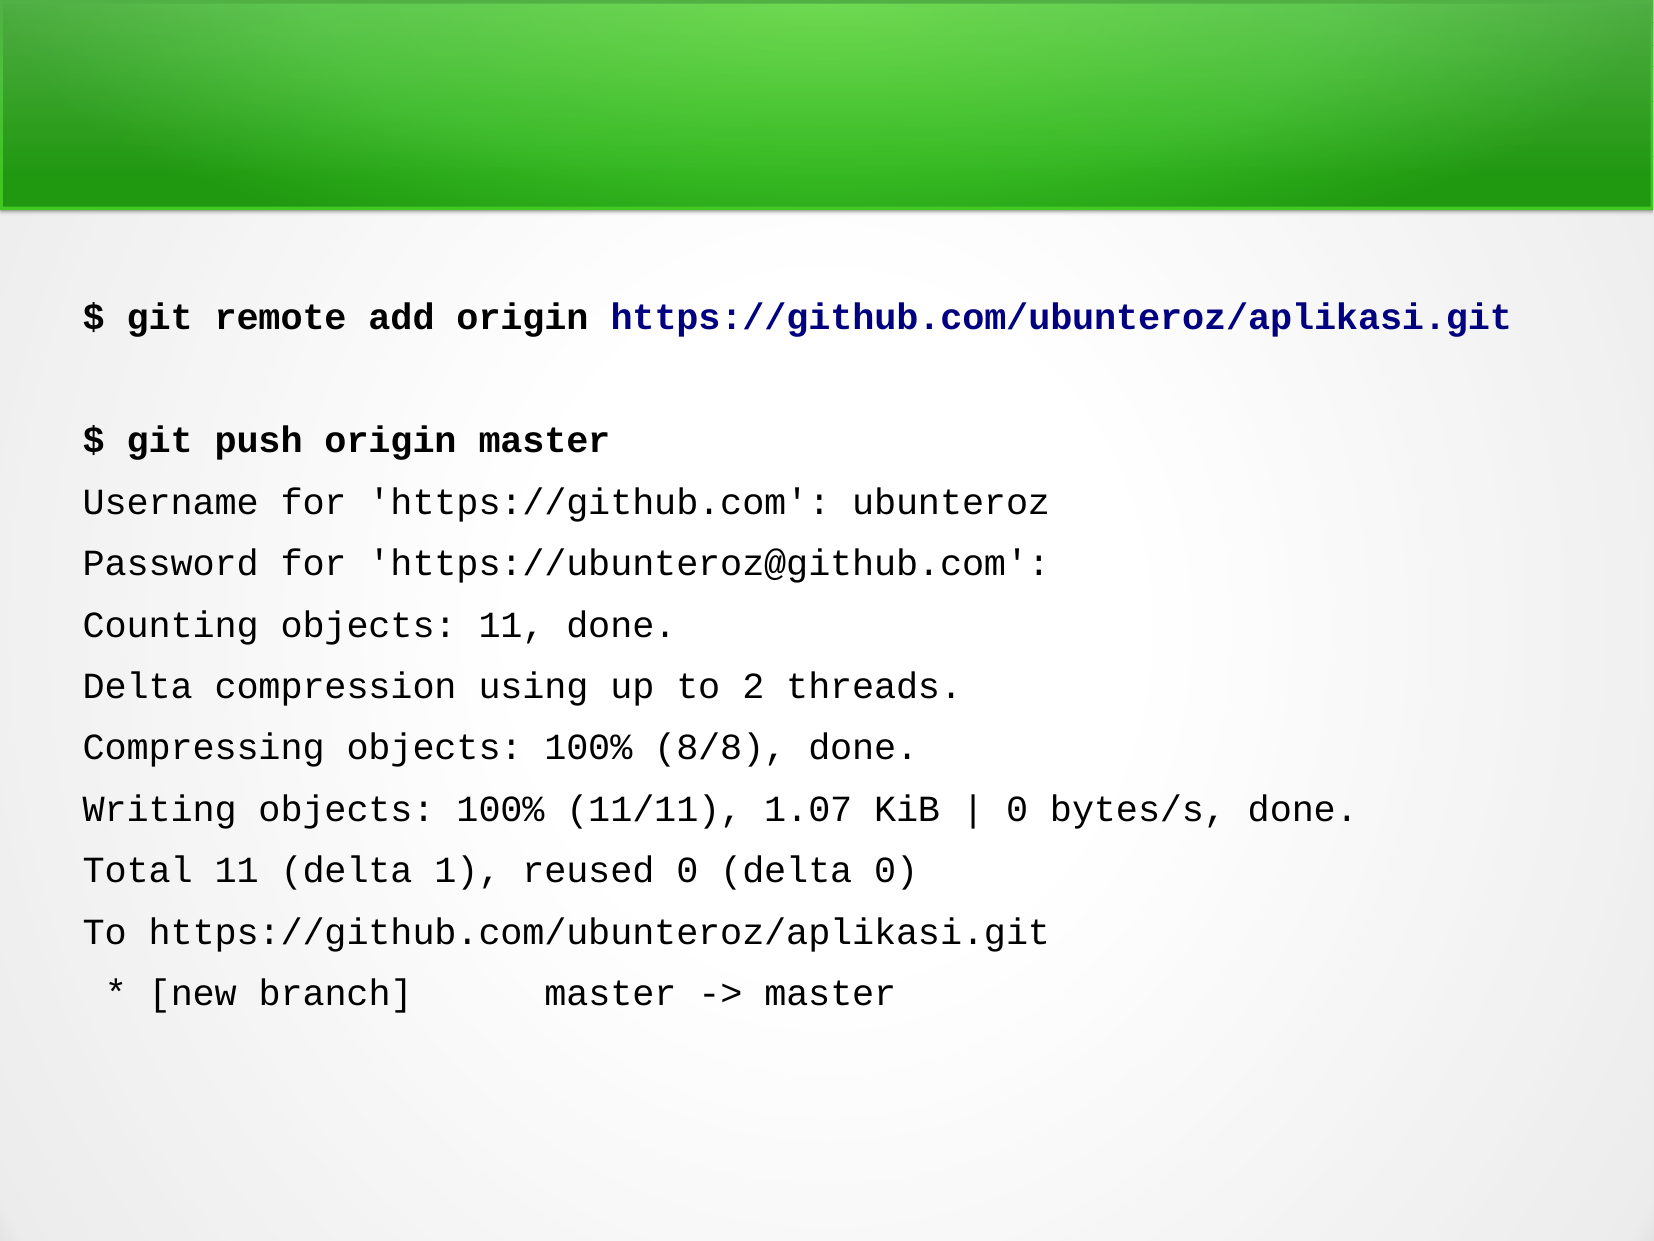

#
$ git remote add origin https://github.com/ubunteroz/aplikasi.git
$ git push origin master
Username for 'https://github.com': ubunteroz
Password for 'https://ubunteroz@github.com':
Counting objects: 11, done.
Delta compression using up to 2 threads.
Compressing objects: 100% (8/8), done.
Writing objects: 100% (11/11), 1.07 KiB | 0 bytes/s, done.
Total 11 (delta 1), reused 0 (delta 0)
To https://github.com/ubunteroz/aplikasi.git
 * [new branch] master -> master